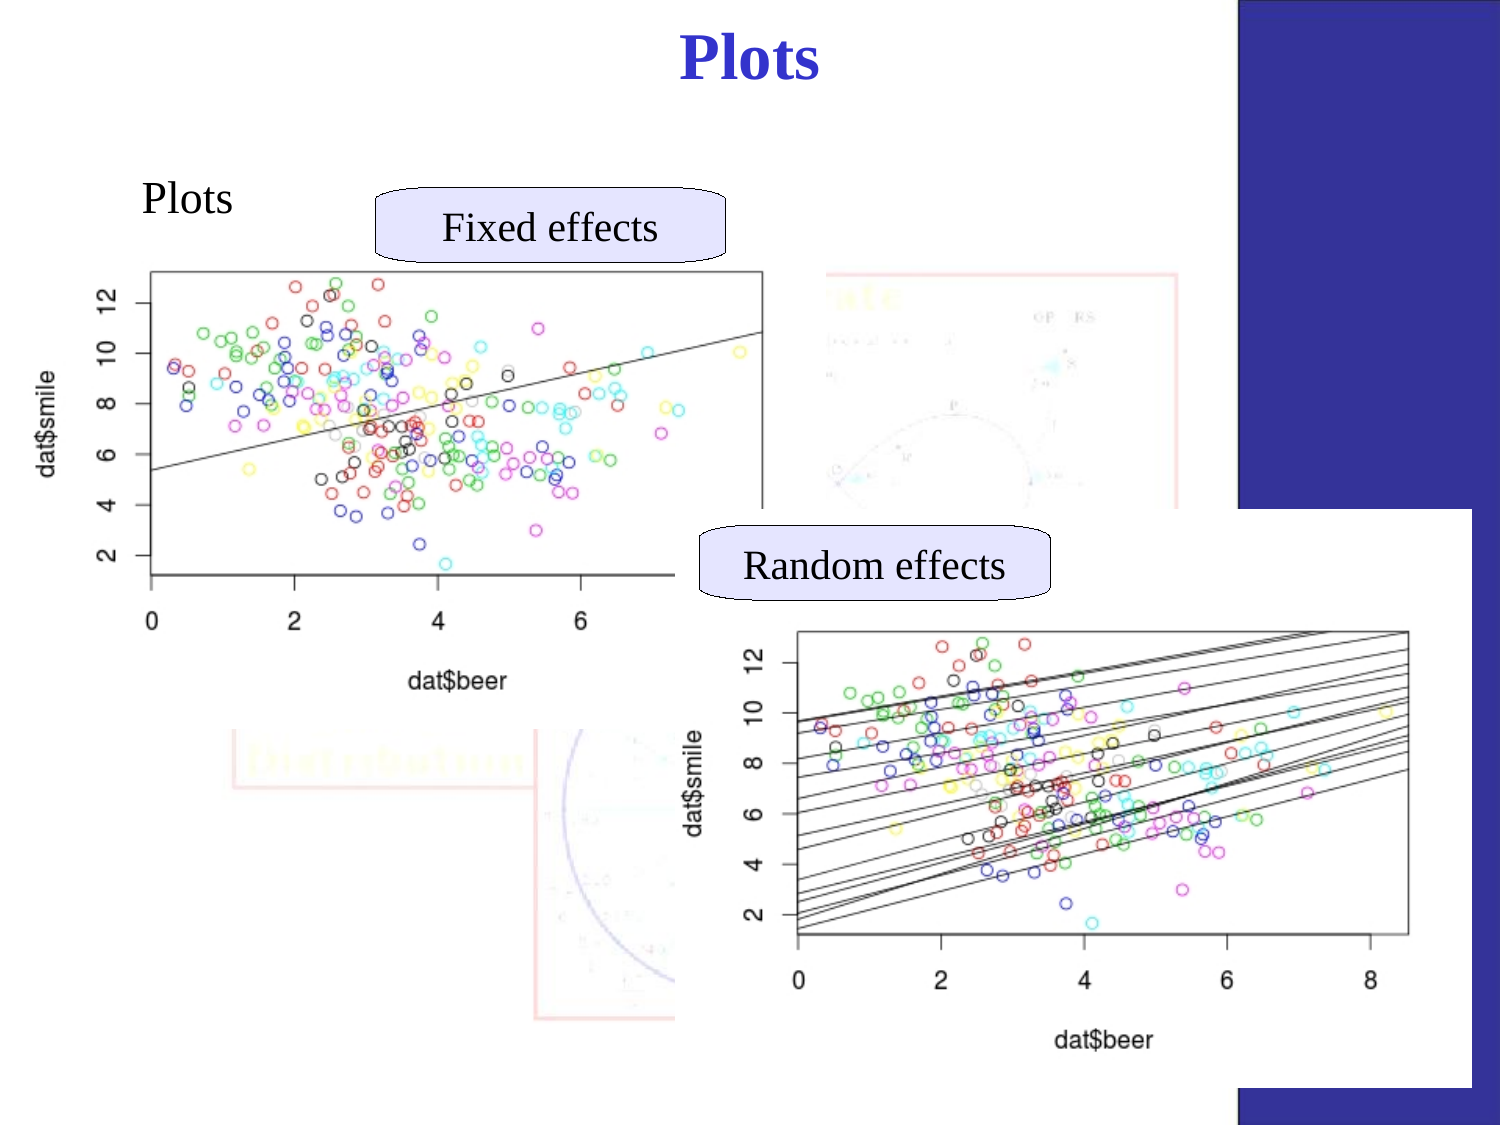

# Plots
Plots
Fixed effects
Random effects
116